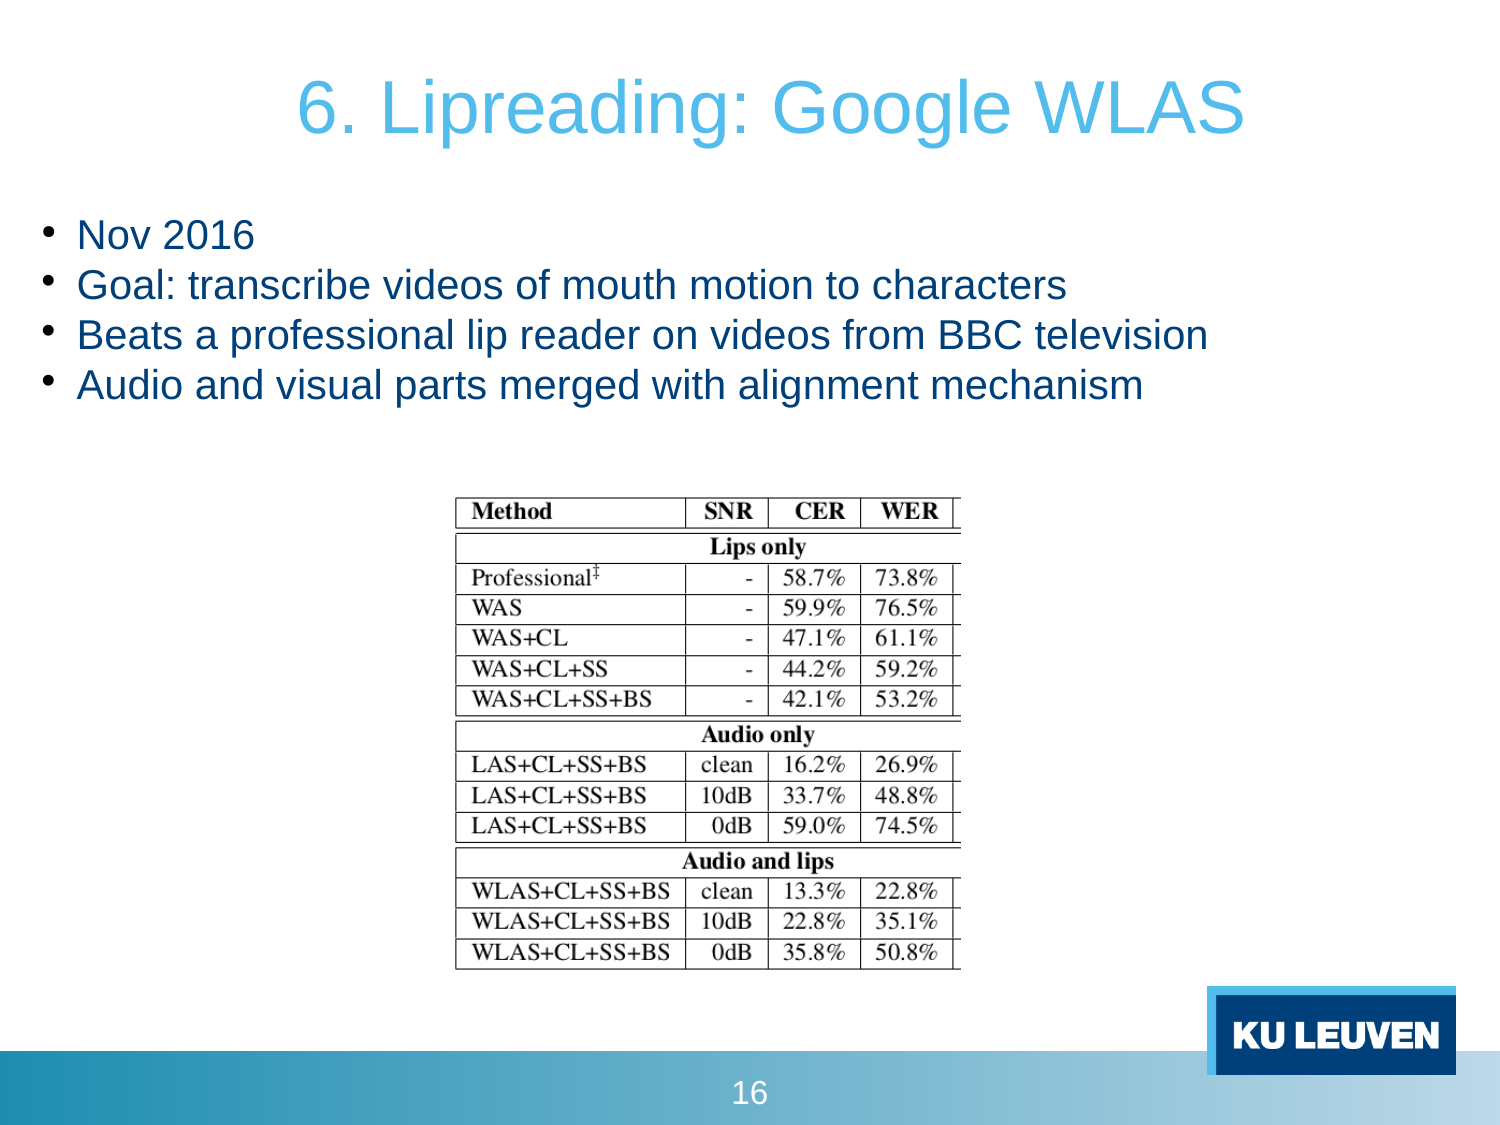

6. Lipreading: Google WLAS
Nov 2016
Goal: transcribe videos of mouth motion to characters
Beats a professional lip reader on videos from BBC television
Audio and visual parts merged with alignment mechanism